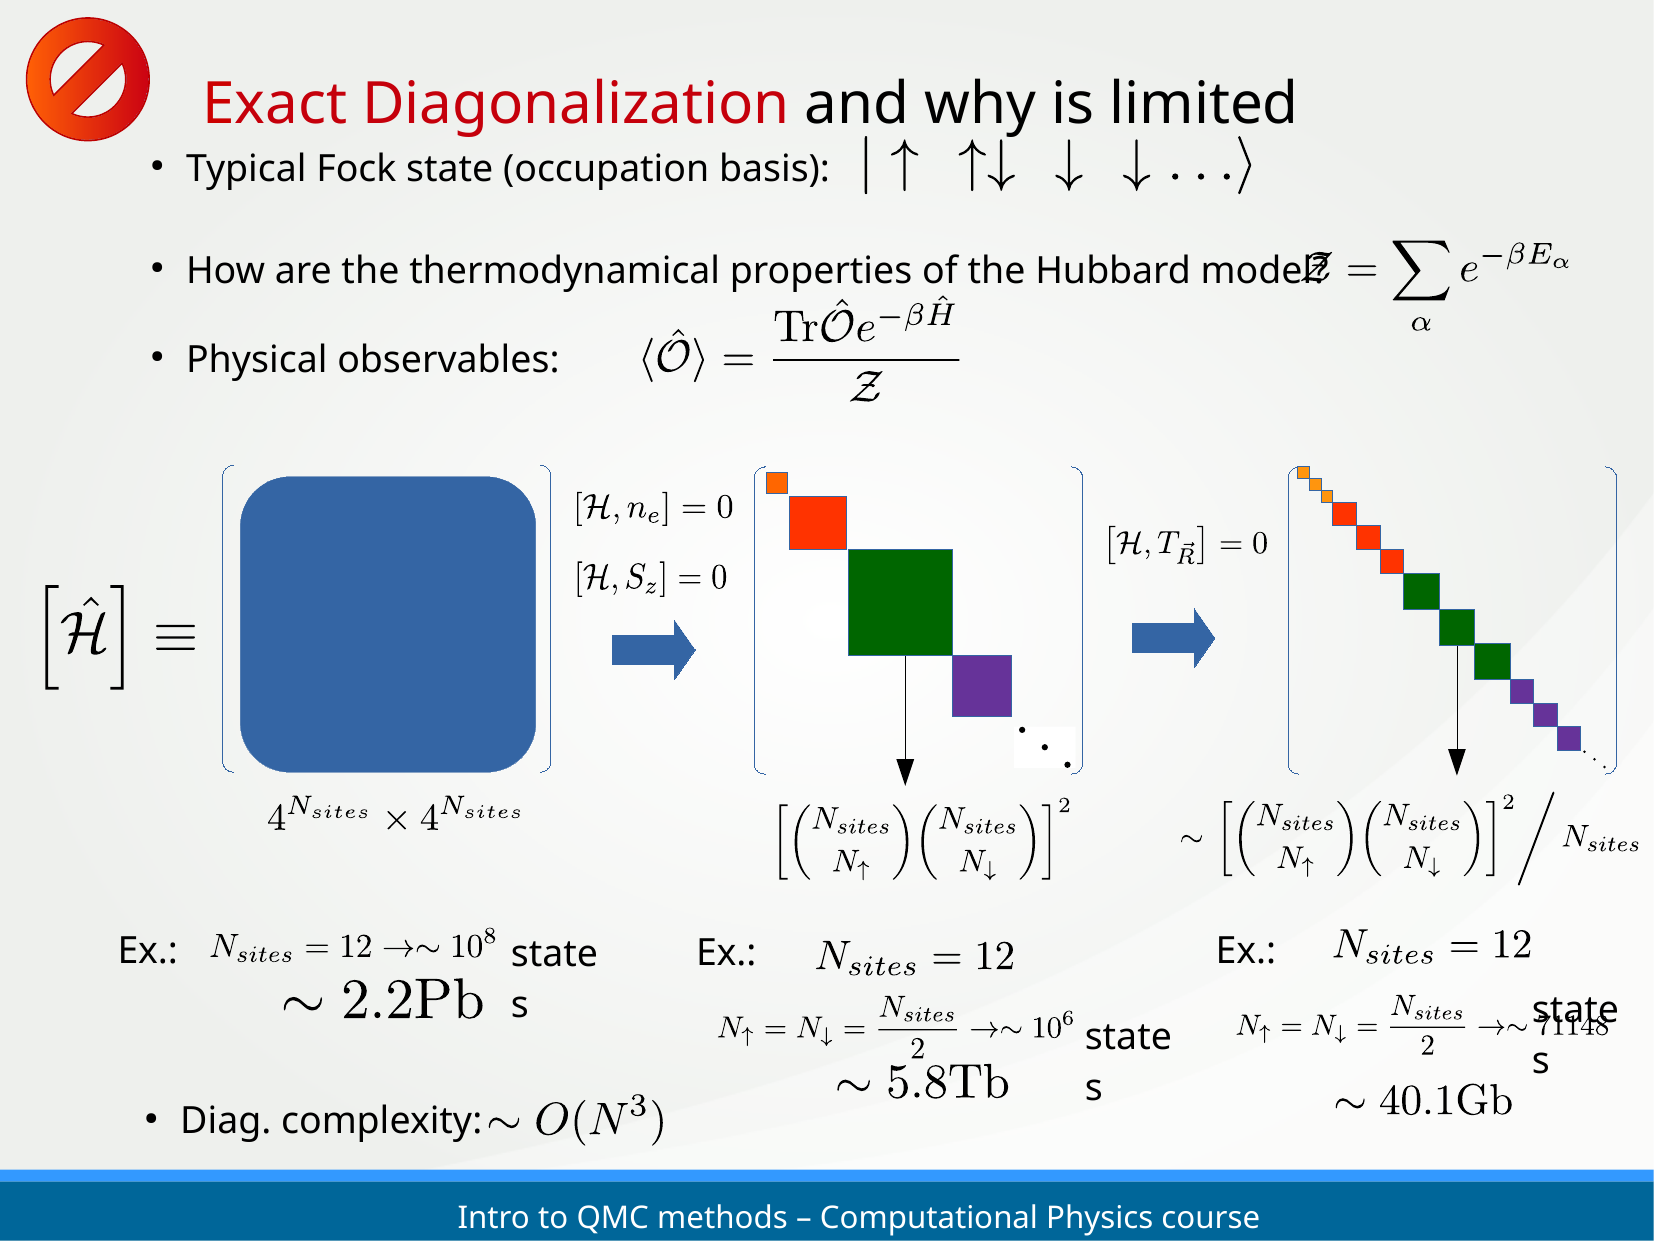

Exact Diagonalization and why is limited
Typical Fock state (occupation basis):
How are the thermodynamical properties of the Hubbard model?
Physical observables:
Ex.:
Ex.:
Ex.:
states
states
states
Diag. complexity: